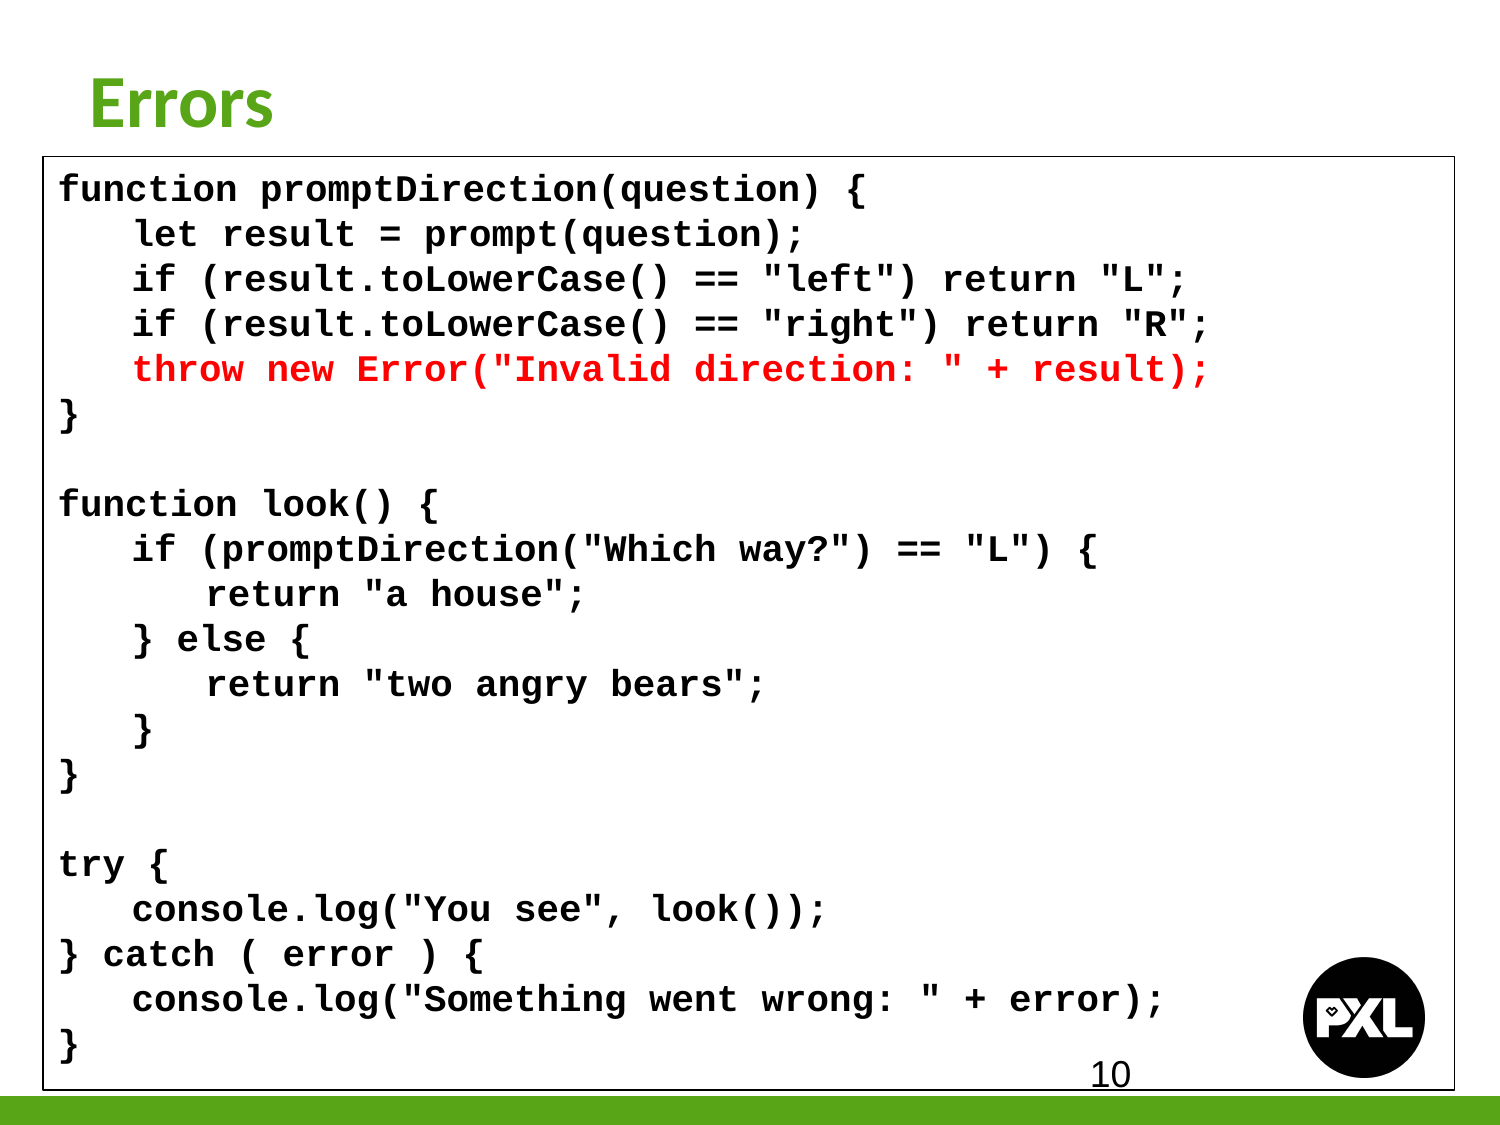

Errors
function promptDirection(question) {
	let result = prompt(question);
	if (result.toLowerCase() == "left") return "L";
	if (result.toLowerCase() == "right") return "R";
	throw new Error("Invalid direction: " + result);
}
function look() {
	if (promptDirection("Which way?") == "L") {
		return "a house";
	} else {
		return "two angry bears";
	}
}
try {
	console.log("You see", look());
} catch ( error ) {
	console.log("Something went wrong: " + error);
}